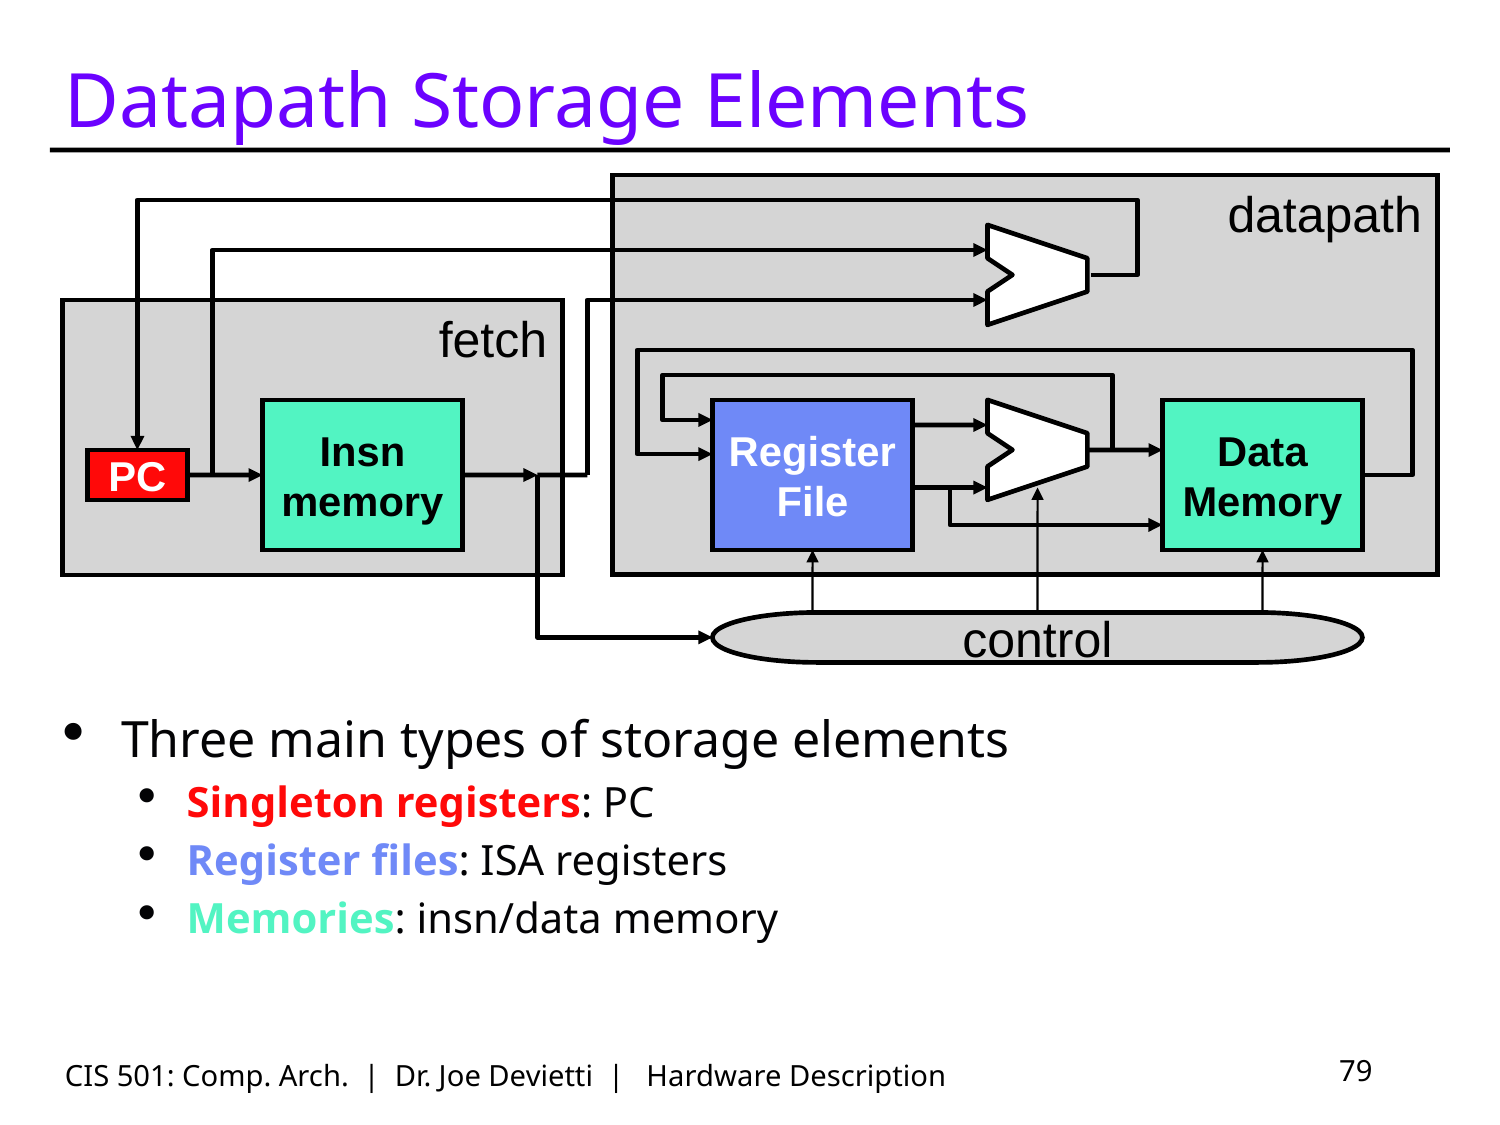

Datapath Storage Elements
datapath
fetch
Insn
memory
Register
File
Data
Memory
PC
control
Three main types of storage elements
Singleton registers: PC
Register files: ISA registers
Memories: insn/data memory
CIS 501: Comp. Arch. | Dr. Joe Devietti | Hardware Description